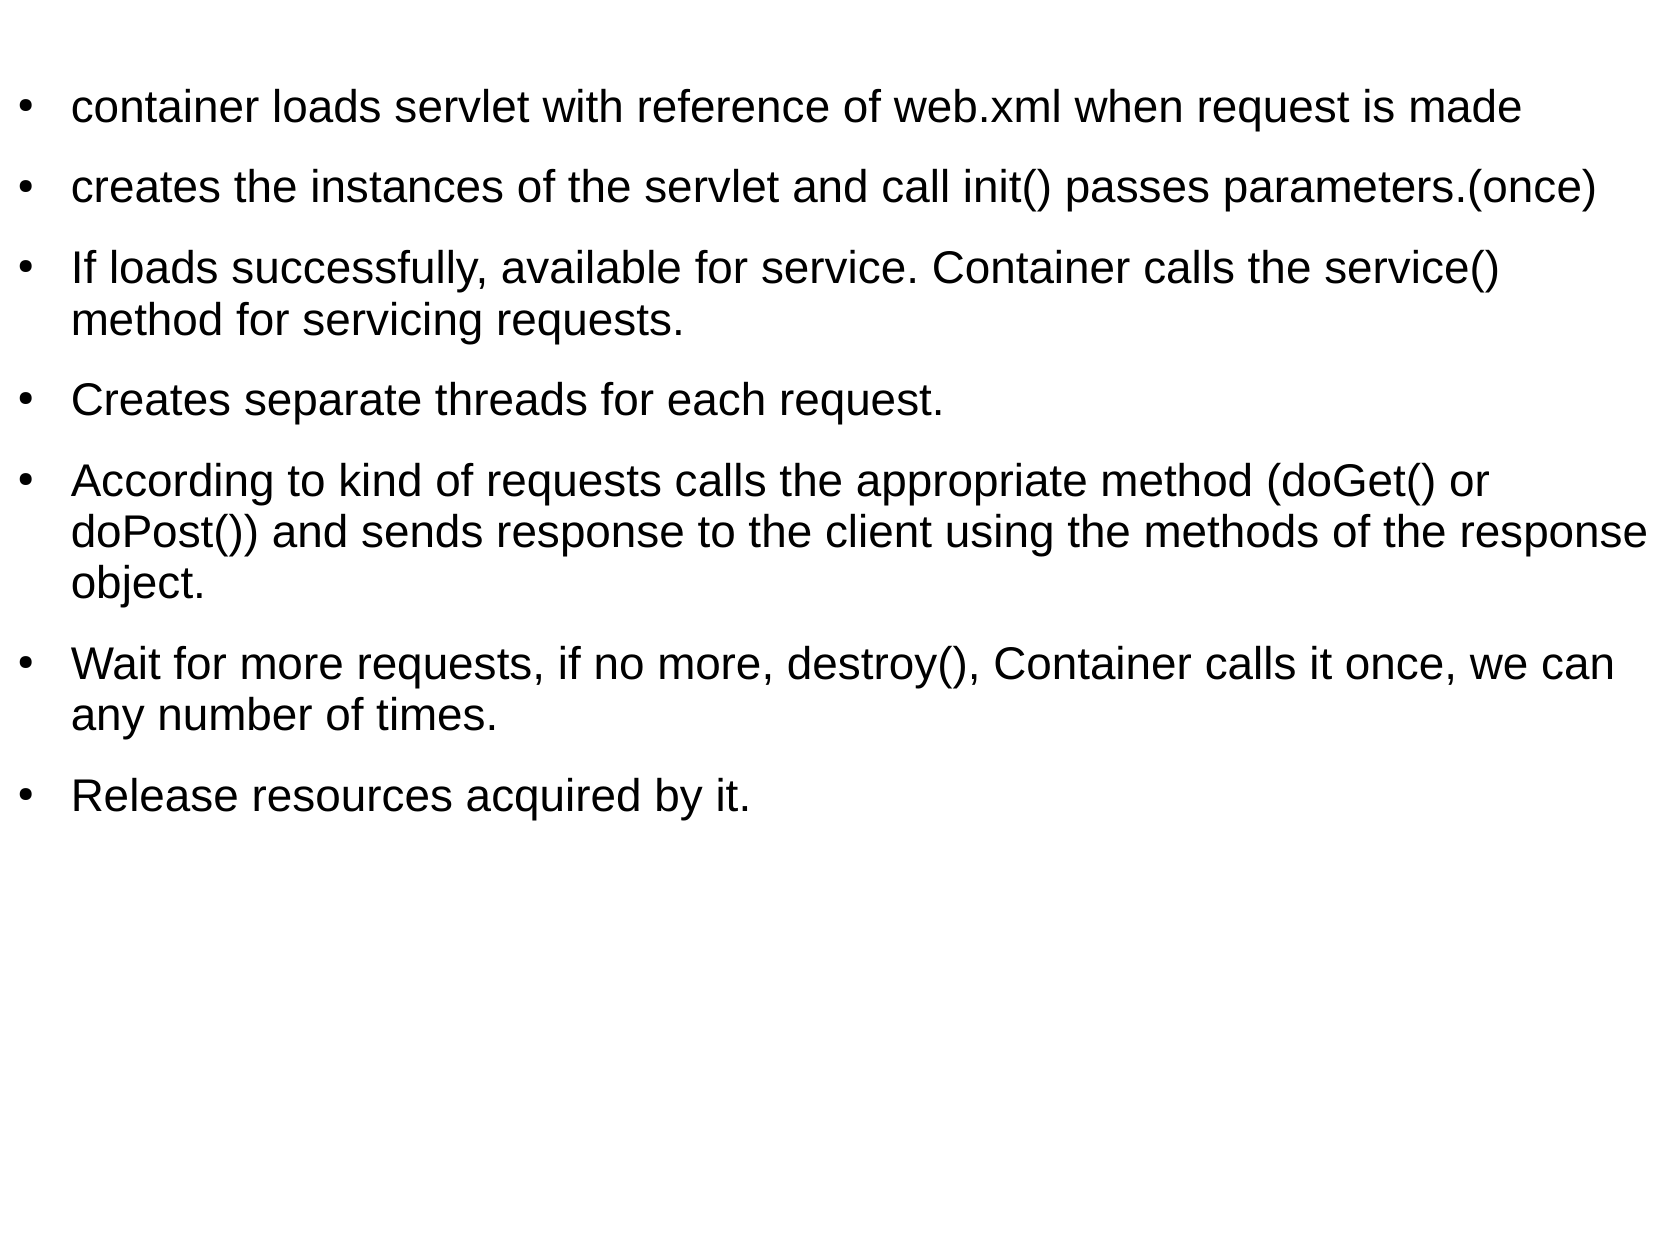

# container loads servlet with reference of web.xml when request is made
creates the instances of the servlet and call init() passes parameters.(once)
If loads successfully, available for service. Container calls the service() method for servicing requests.
Creates separate threads for each request.
According to kind of requests calls the appropriate method (doGet() or doPost()) and sends response to the client using the methods of the response object.
Wait for more requests, if no more, destroy(), Container calls it once, we can any number of times.
Release resources acquired by it.